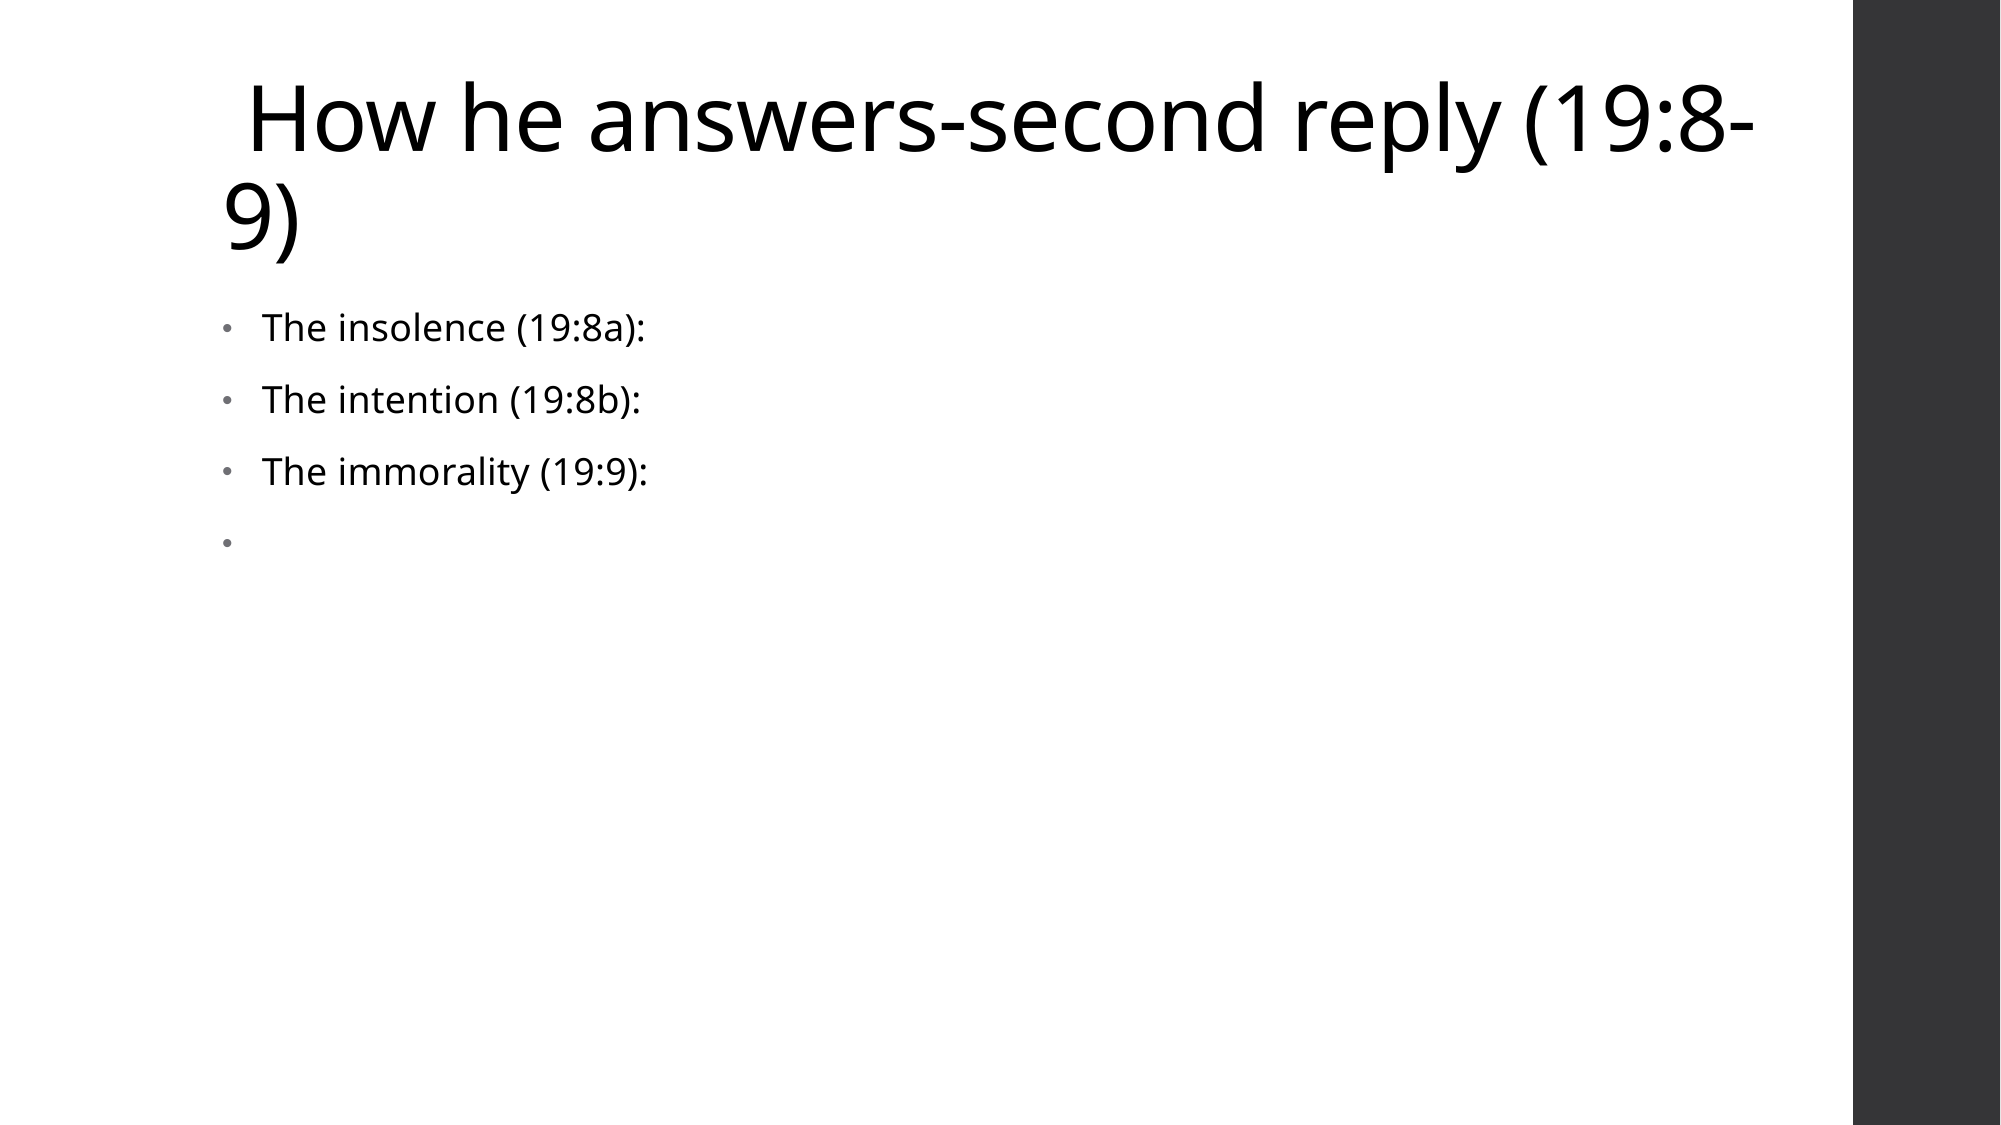

# How he answers-second reply (19:8-9)
 The insolence (19:8a):
 The intention (19:8b):
 The immorality (19:9):